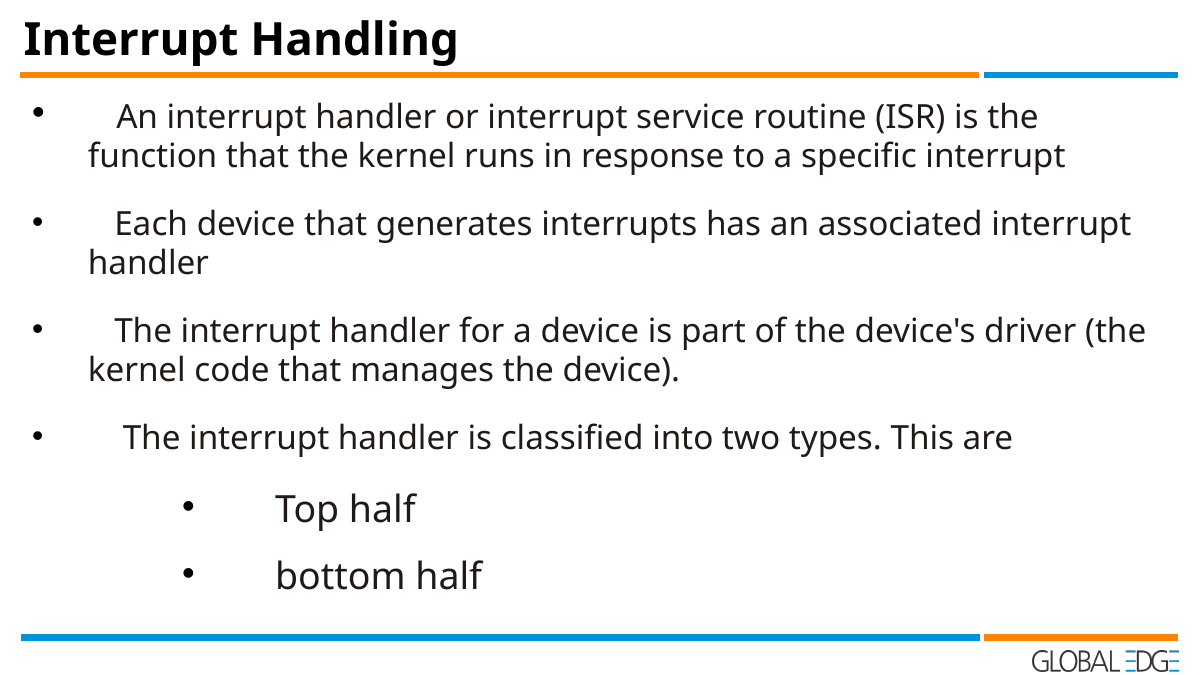

# Interrupt Handling
 An interrupt handler or interrupt service routine (ISR) is the function that the kernel runs in response to a specific interrupt
 Each device that generates interrupts has an associated interrupt handler
 The interrupt handler for a device is part of the device's driver (the kernel code that manages the device).
 The interrupt handler is classified into two types. This are
Top half
bottom half